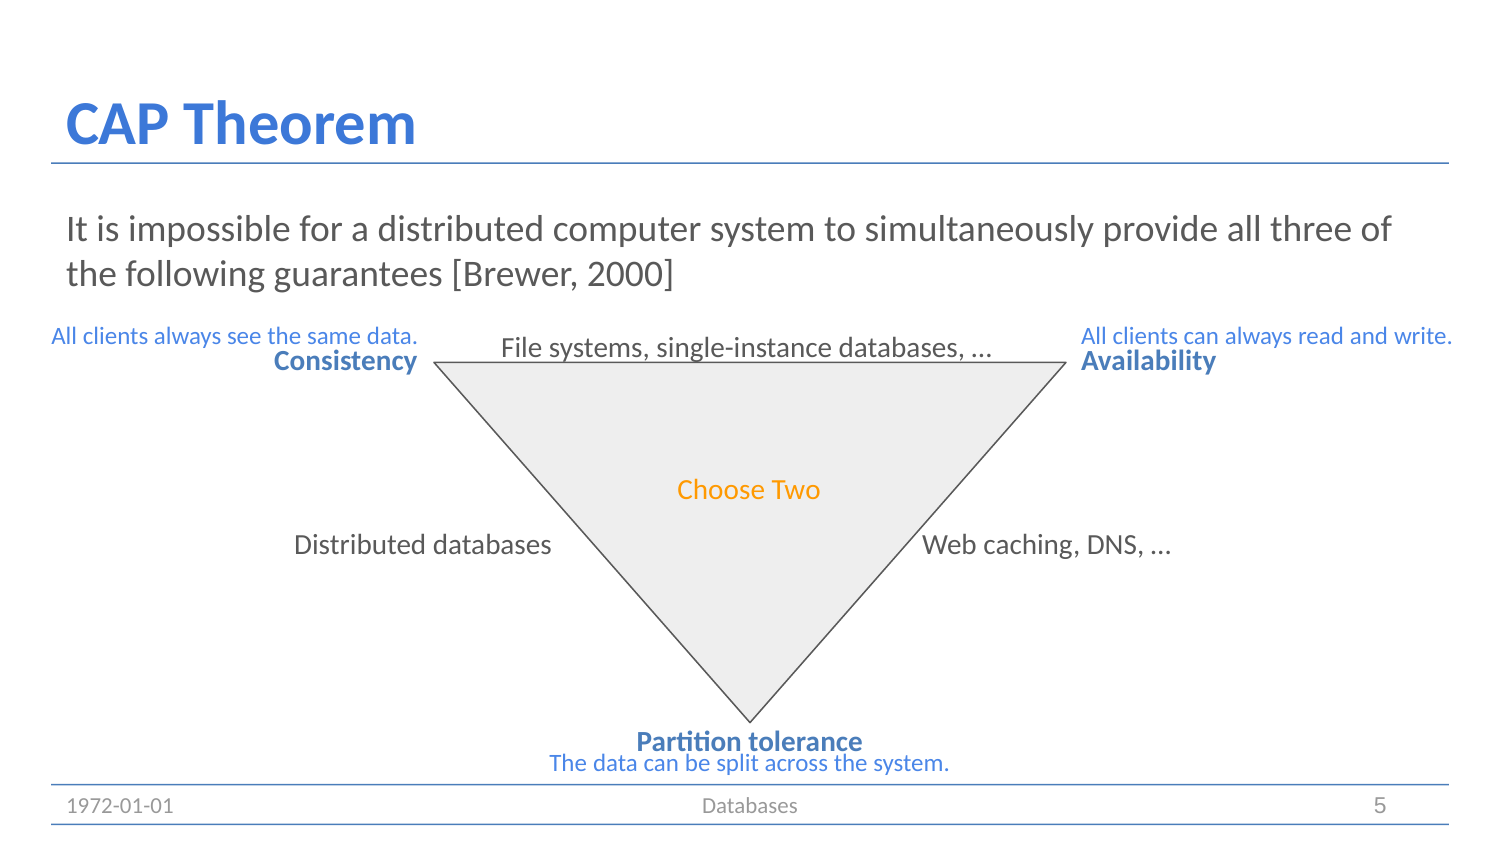

# CAP Theorem
It is impossible for a distributed computer system to simultaneously provide all three of the following guarantees [Brewer, 2000]
All clients always see the same data.
File systems, single-instance databases, …
All clients can always read and write.
Consistency
Availability
Choose Two
Distributed databases
Web caching, DNS, …
Partition tolerance
The data can be split across the system.